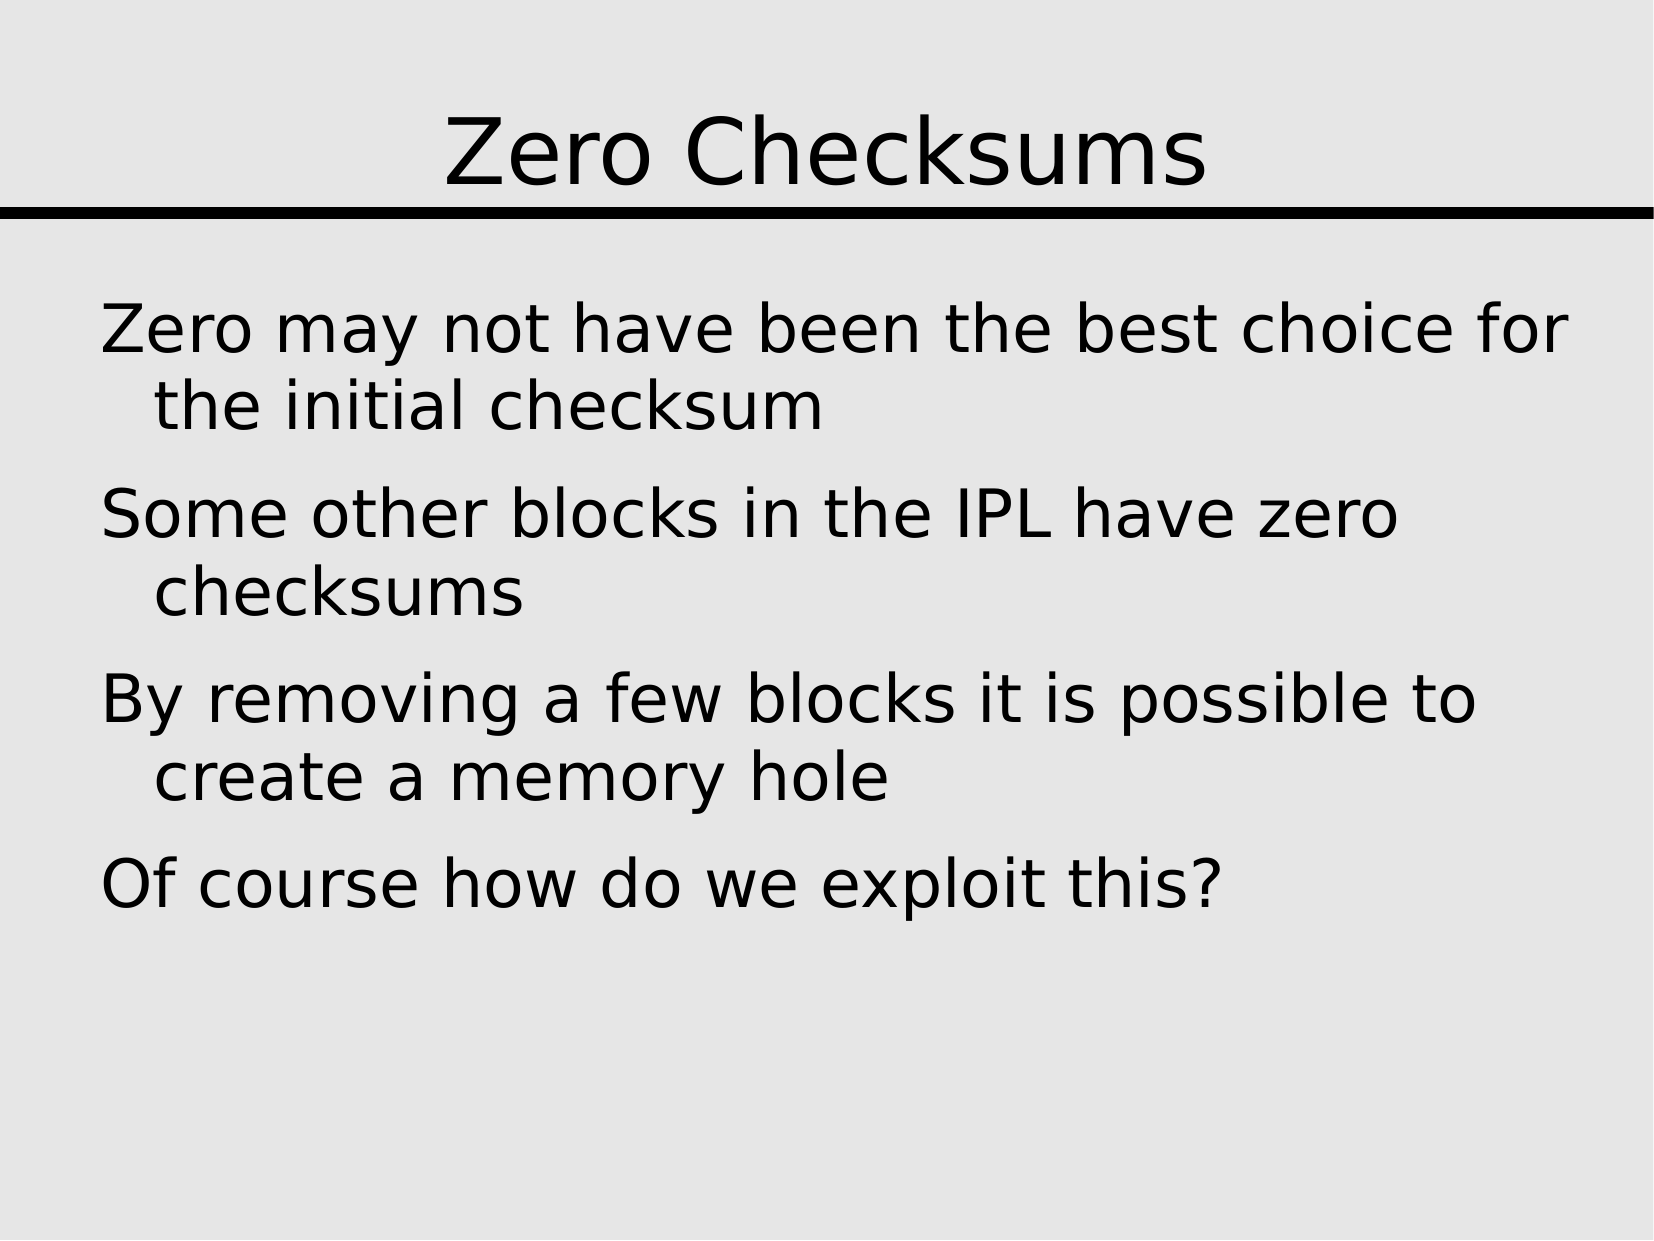

# Zero Checksums
Zero may not have been the best choice for the initial checksum
Some other blocks in the IPL have zero checksums
By removing a few blocks it is possible to create a memory hole
Of course how do we exploit this?